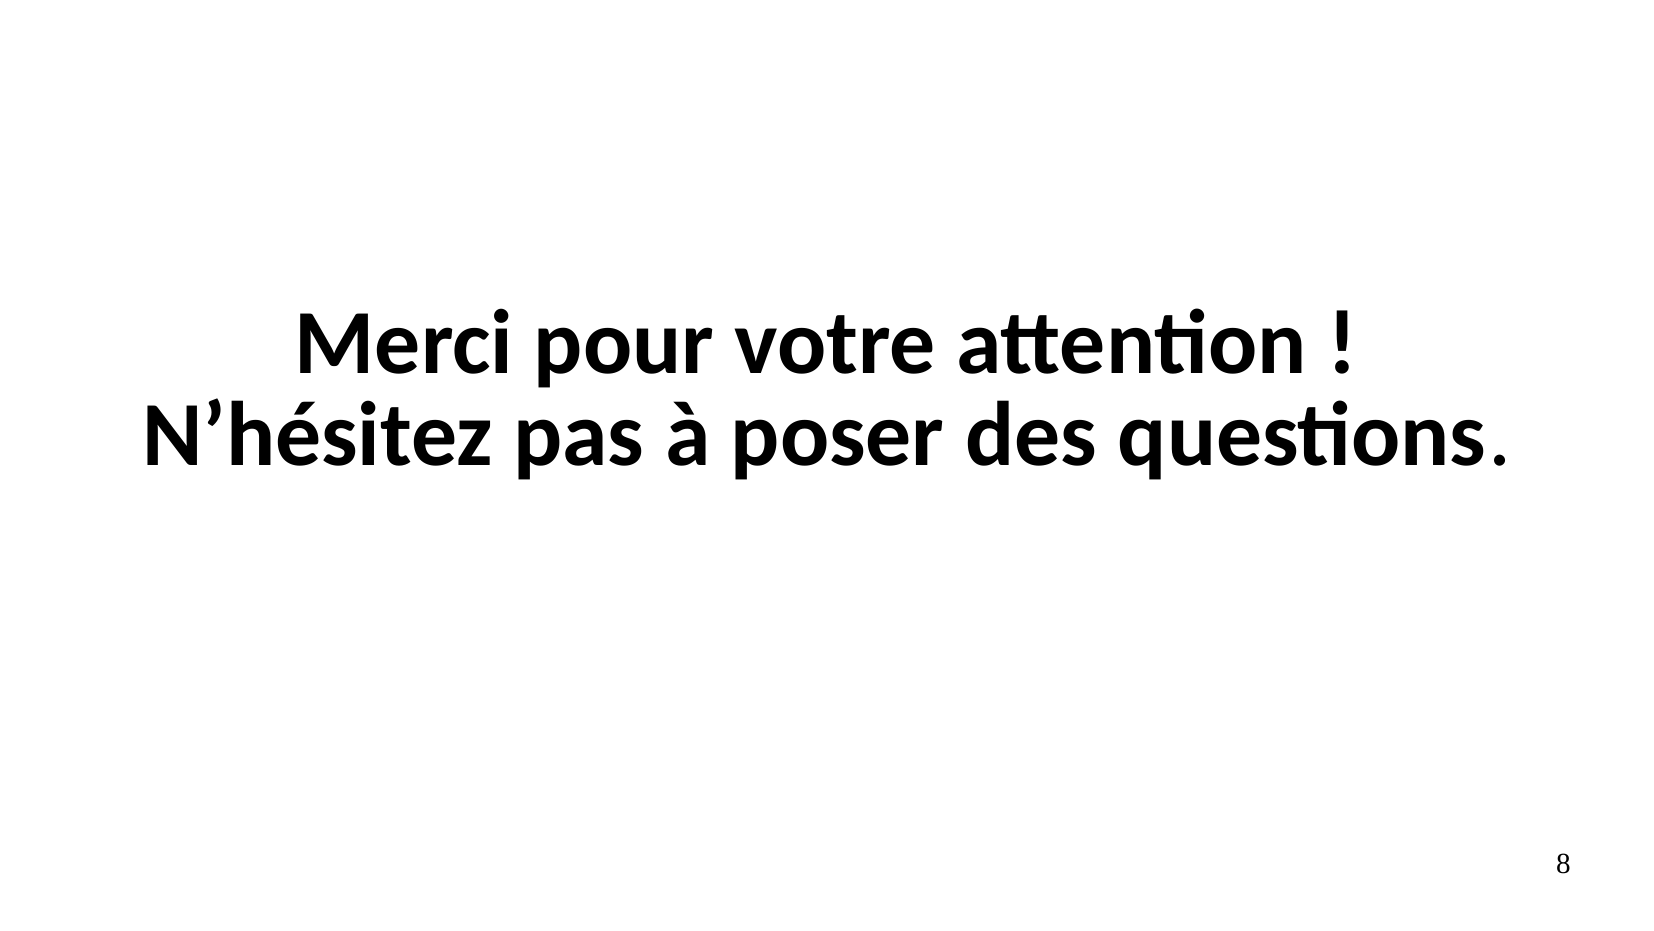

# Merci pour votre attention !
N’hésitez pas à poser des questions.
8